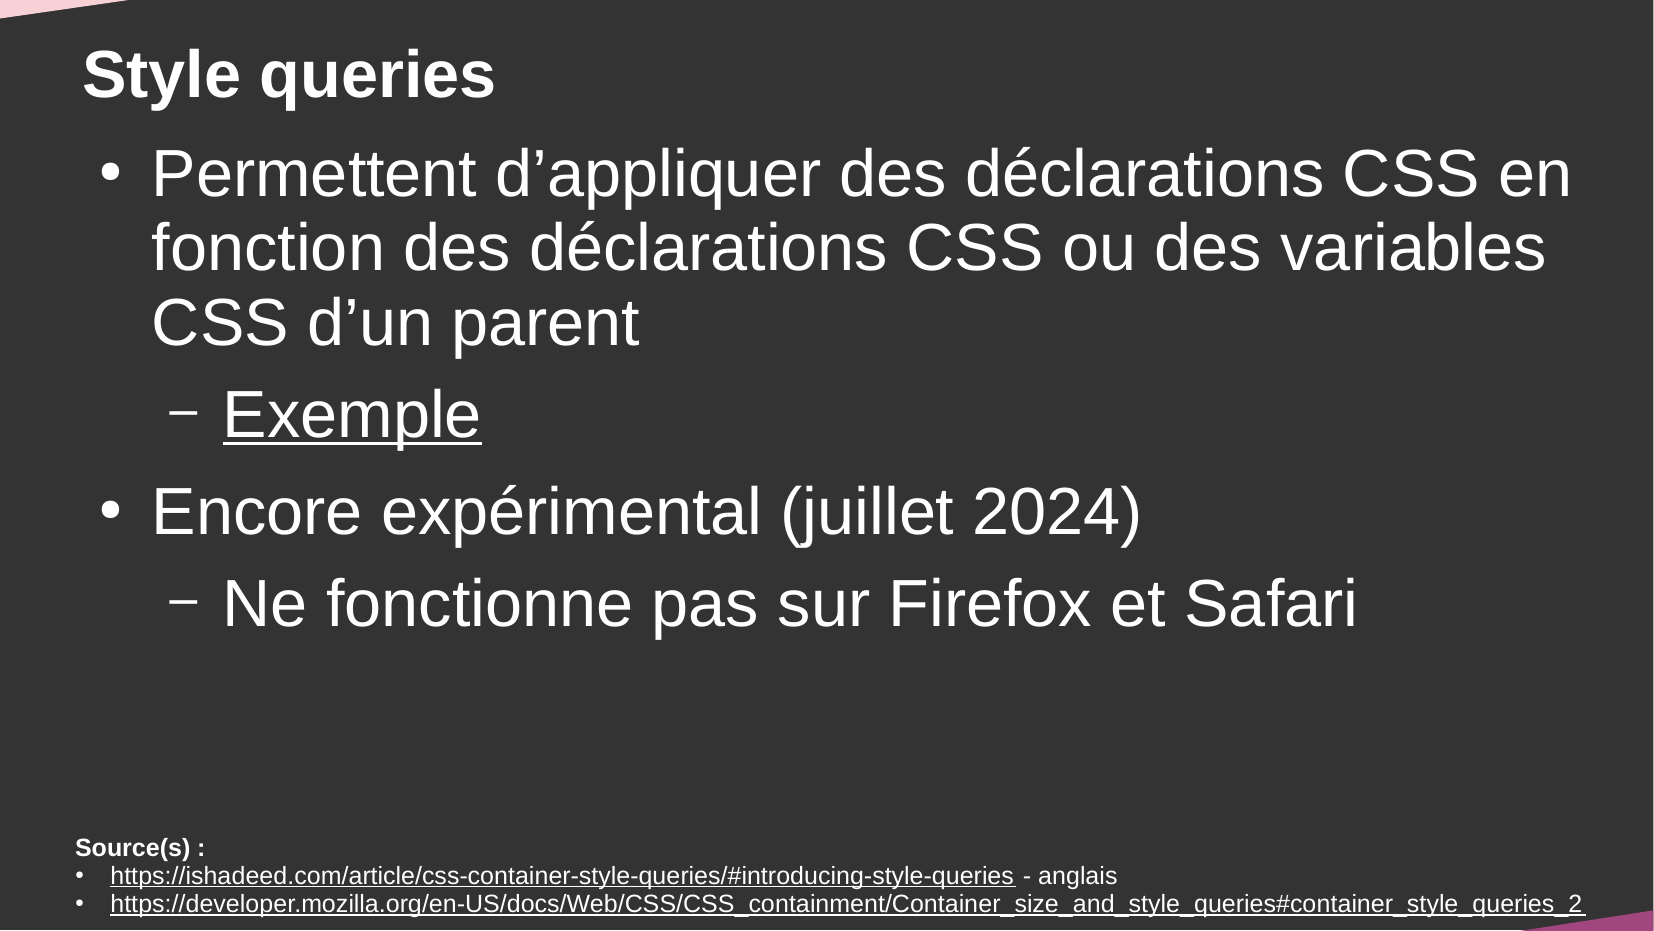

# Style queries
Permettent d’appliquer des déclarations CSS en fonction des déclarations CSS ou des variables CSS d’un parent
Exemple
Encore expérimental (juillet 2024)
Ne fonctionne pas sur Firefox et Safari
Source(s) :
https://ishadeed.com/article/css-container-style-queries/#introducing-style-queries - anglais
https://developer.mozilla.org/en-US/docs/Web/CSS/CSS_containment/Container_size_and_style_queries#container_style_queries_2